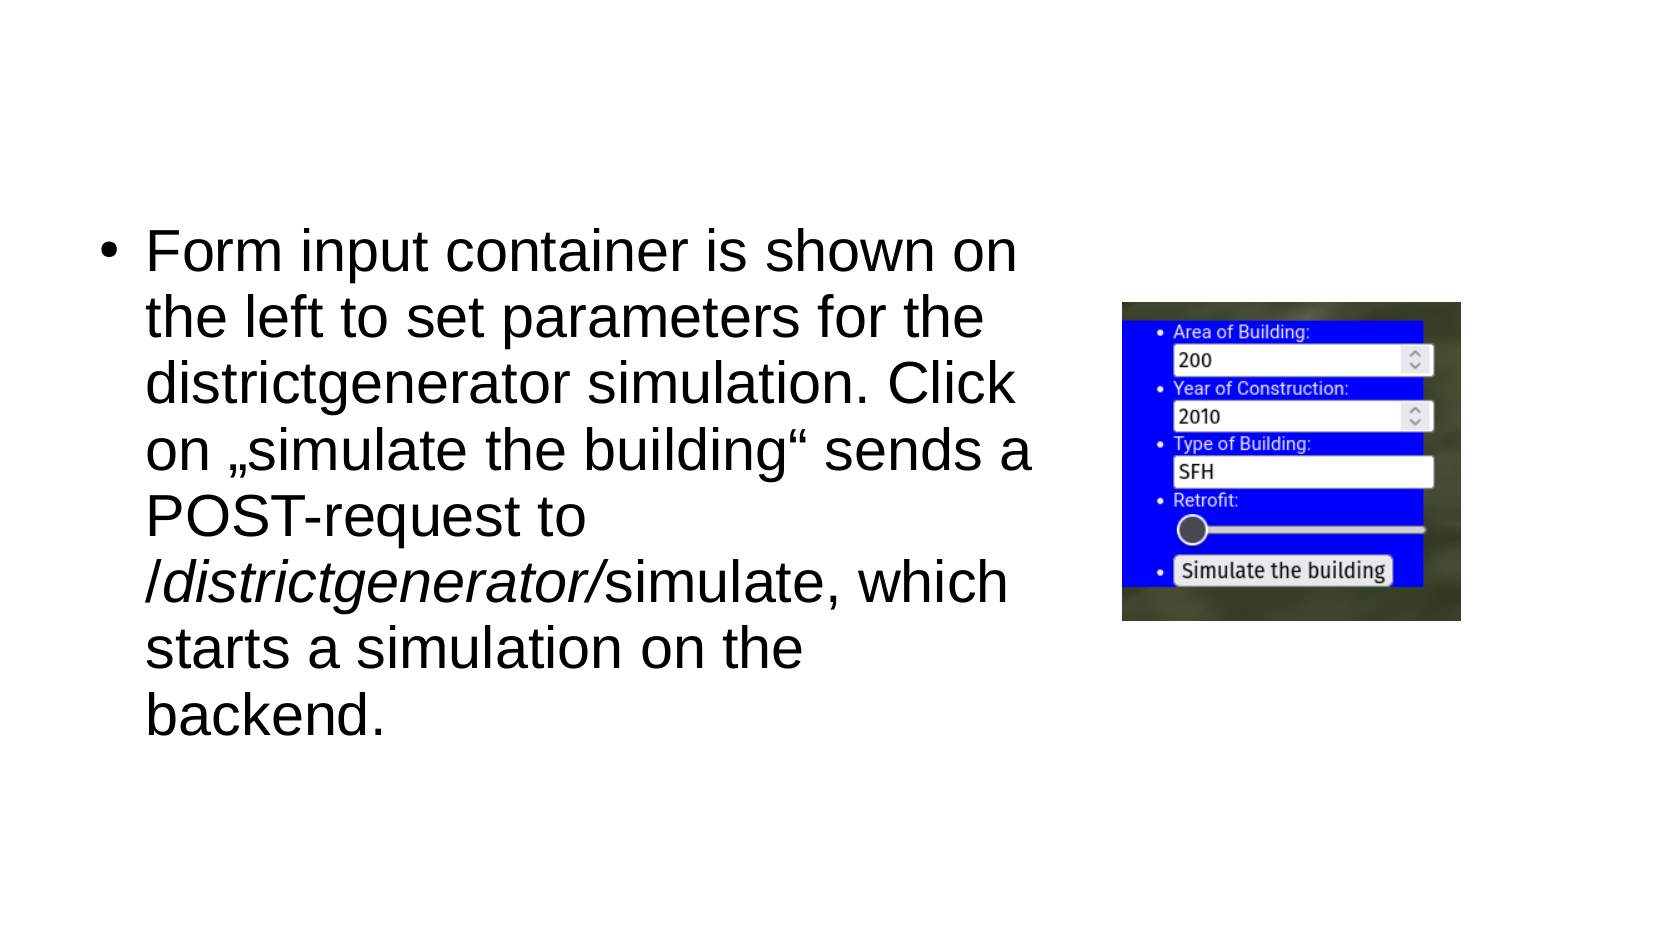

#
Form input container is shown on the left to set parameters for the districtgenerator simulation. Click on „simulate the building“ sends a POST-request to /districtgenerator/simulate, which starts a simulation on the backend.